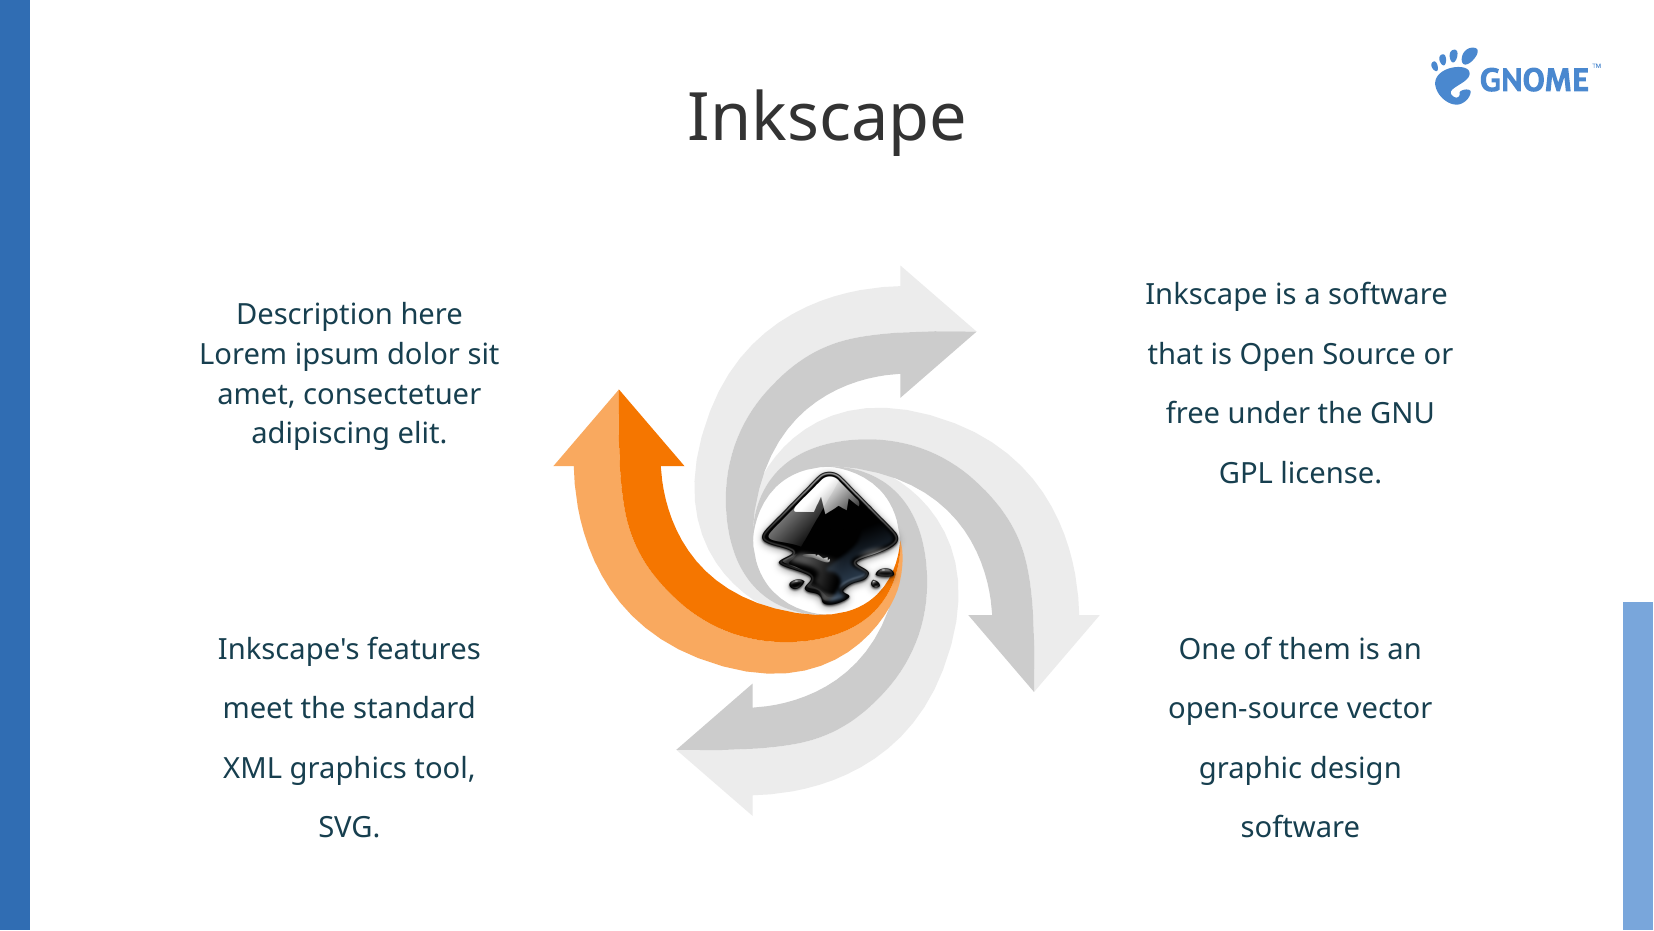

# Inkscape
Description here
Lorem ipsum dolor sit amet, consectetuer adipiscing elit.
Inkscape is a software that is Open Source or free under the GNU GPL license.
Inkscape's features meet the standard XML graphics tool, SVG.
One of them is an open-source vector graphic design software